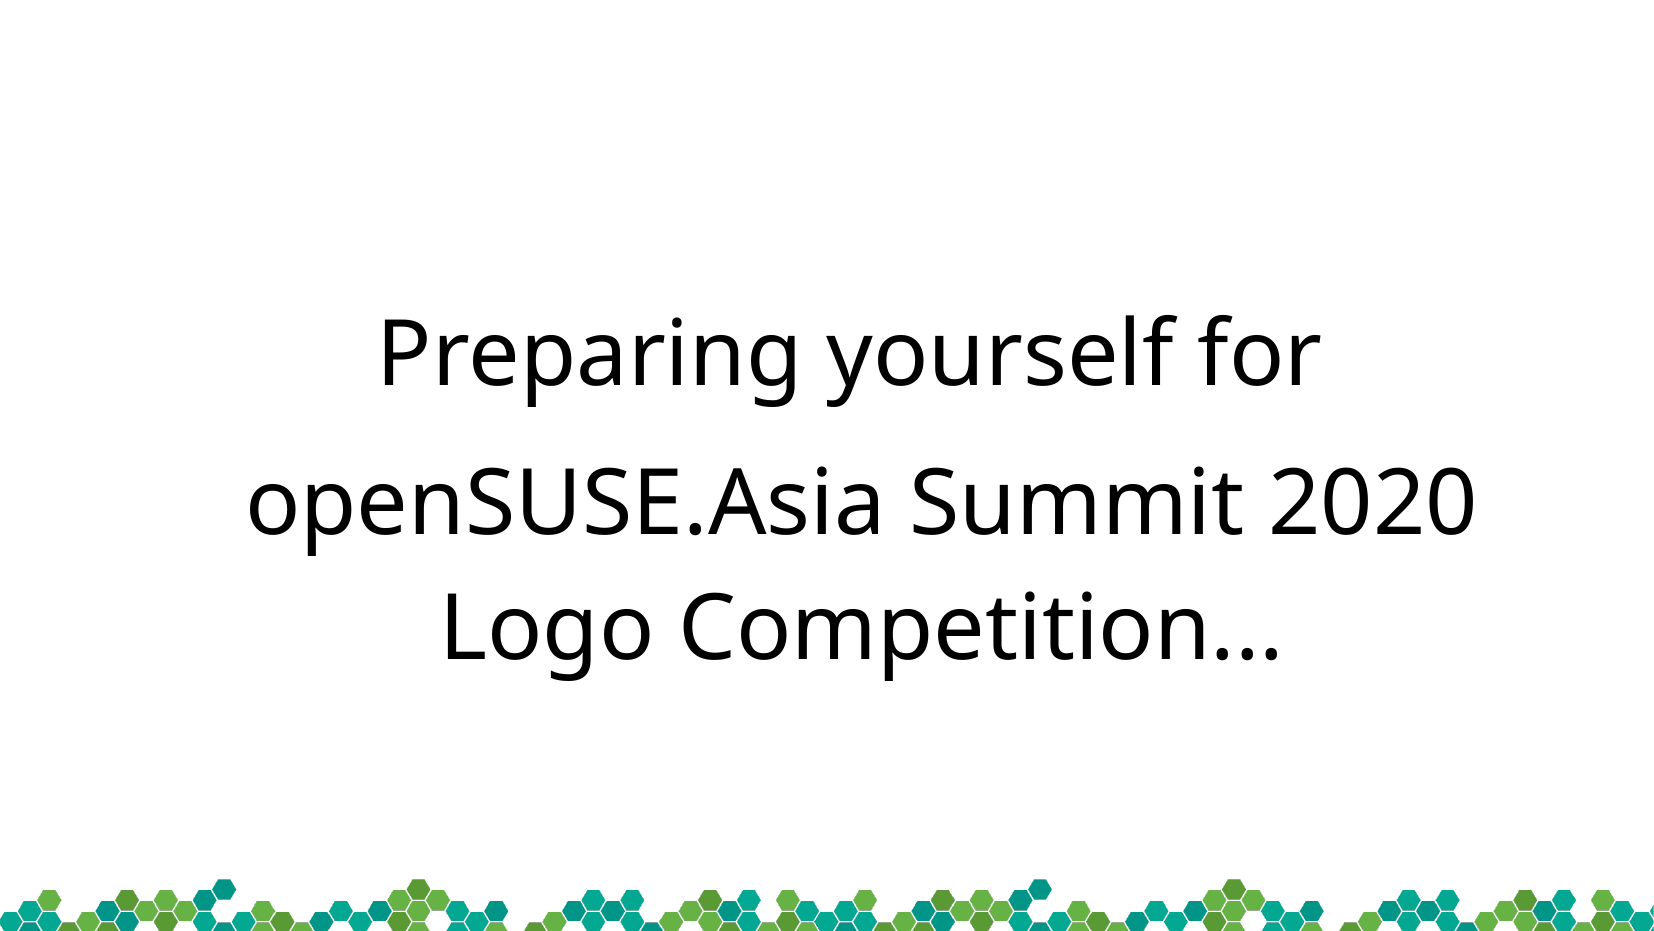

#
Preparing yourself for
openSUSE.Asia Summit 2020 Logo Competition...